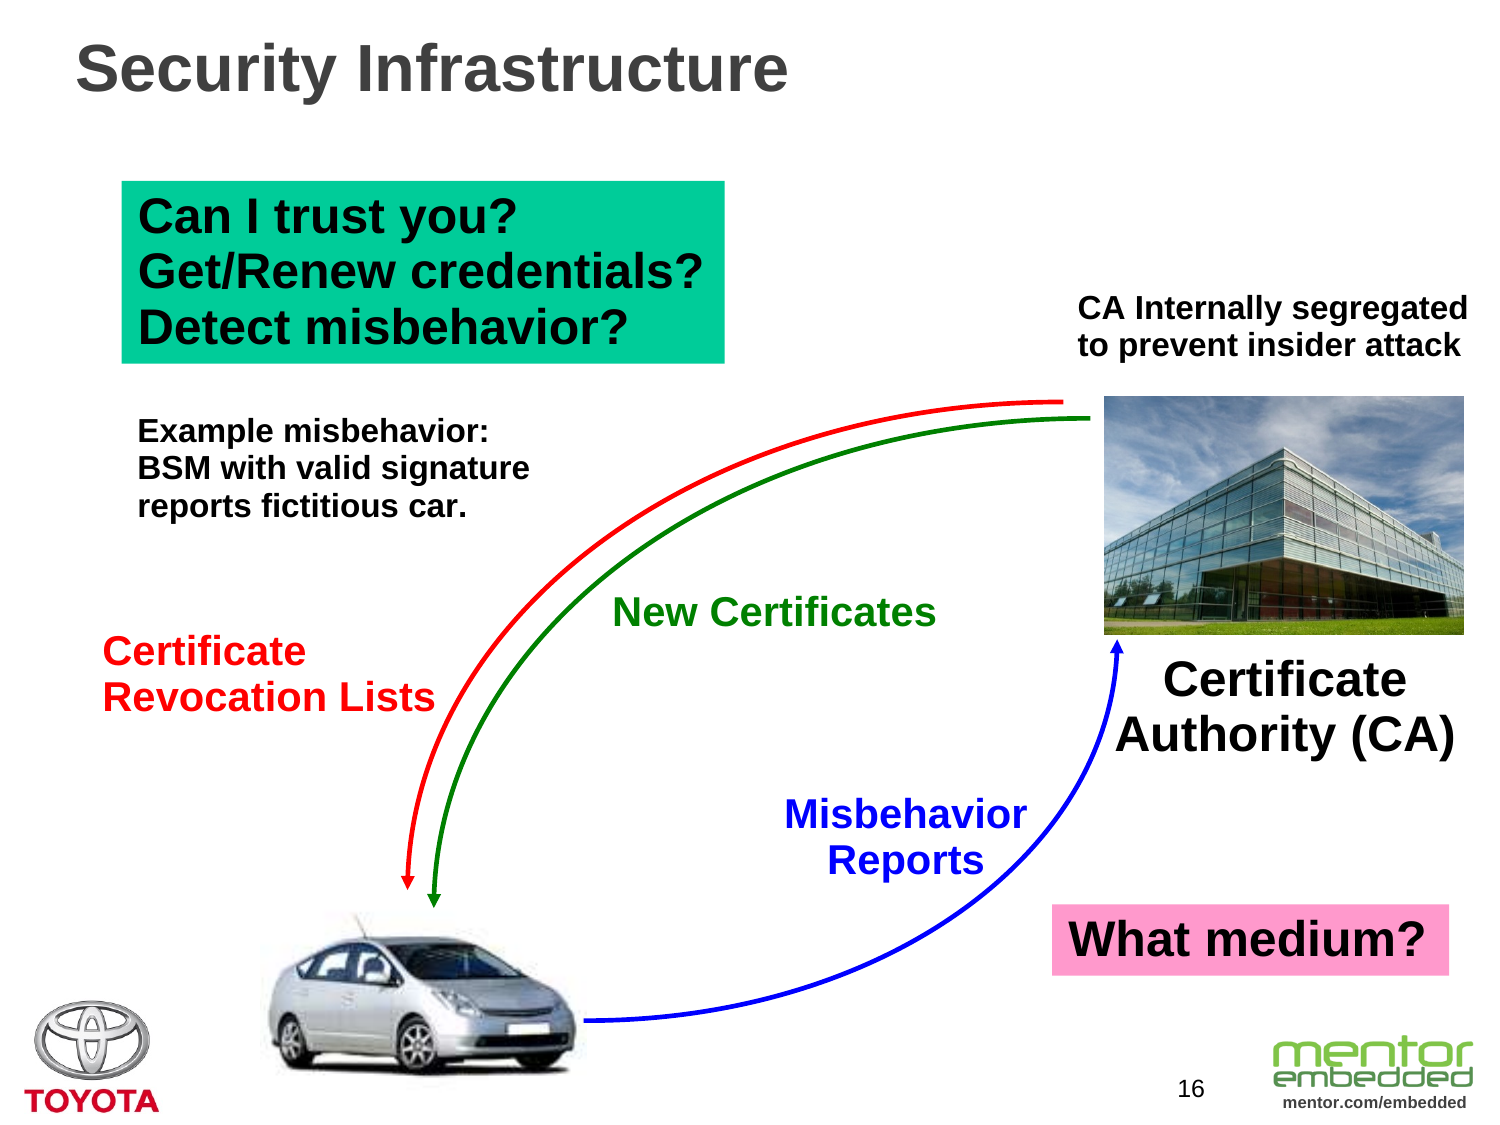

Security Infrastructure
Can I trust you?
Get/Renew credentials?
Detect misbehavior?
CA Internally segregated to prevent insider attack
Certificate
Revocation Lists
Example misbehavior: BSM with valid signature reports fictitious car.
New Certificates
Certificate
Authority (CA)
Misbehavior
Reports
What medium?